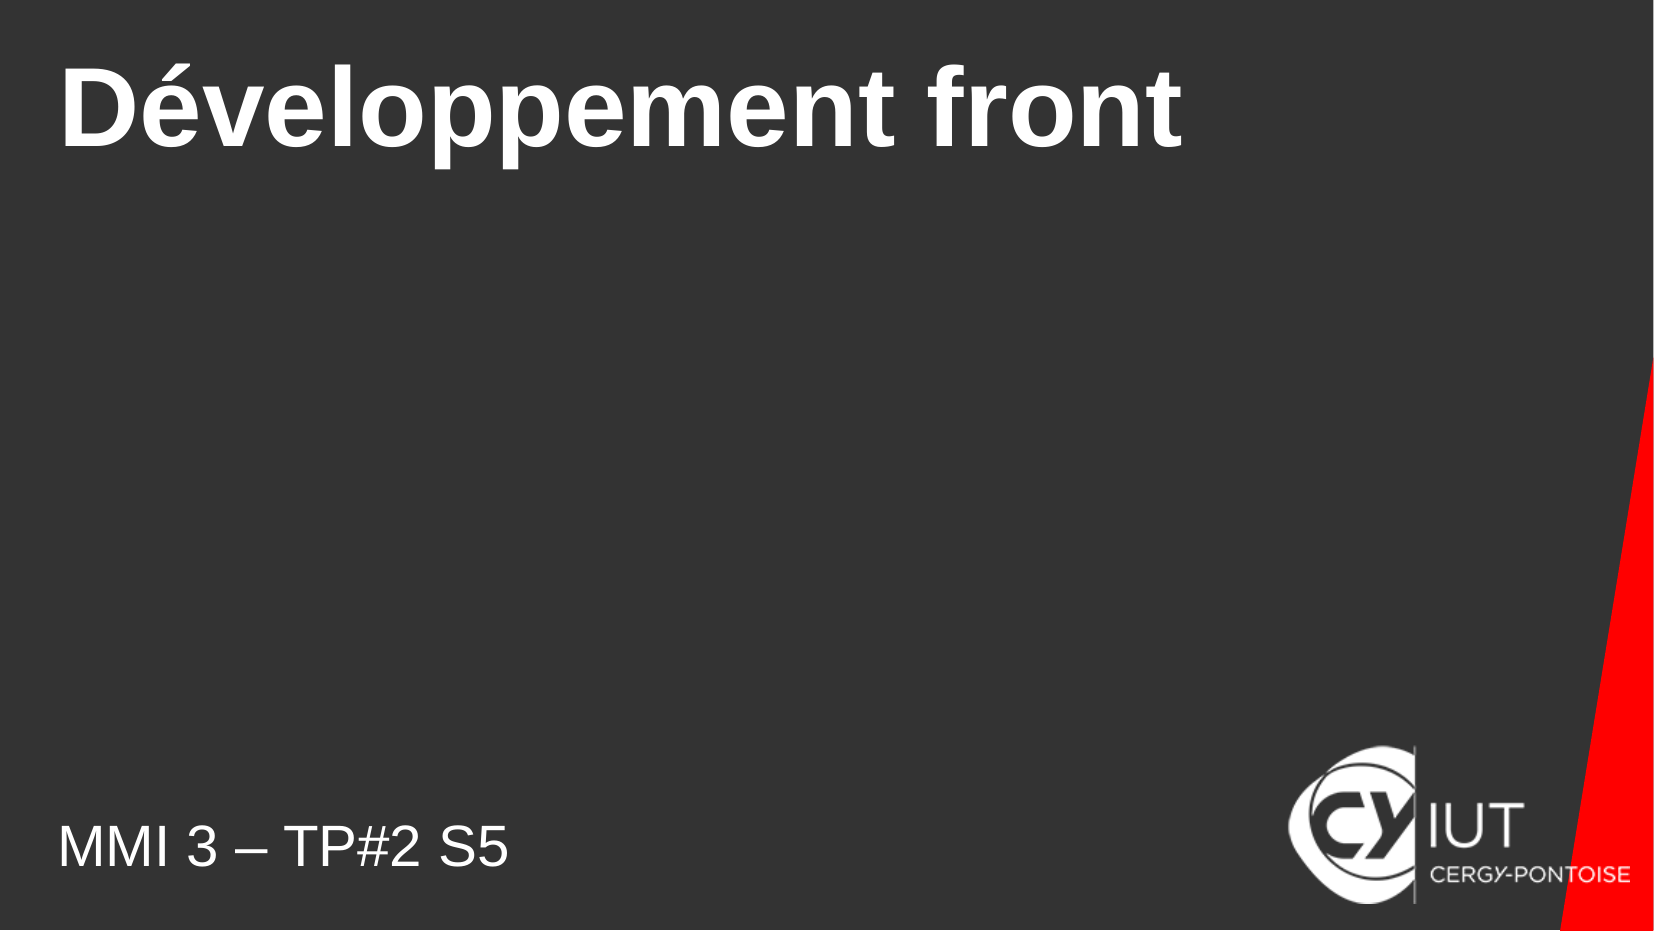

Développement front
MMI 3 – TP#2 S5